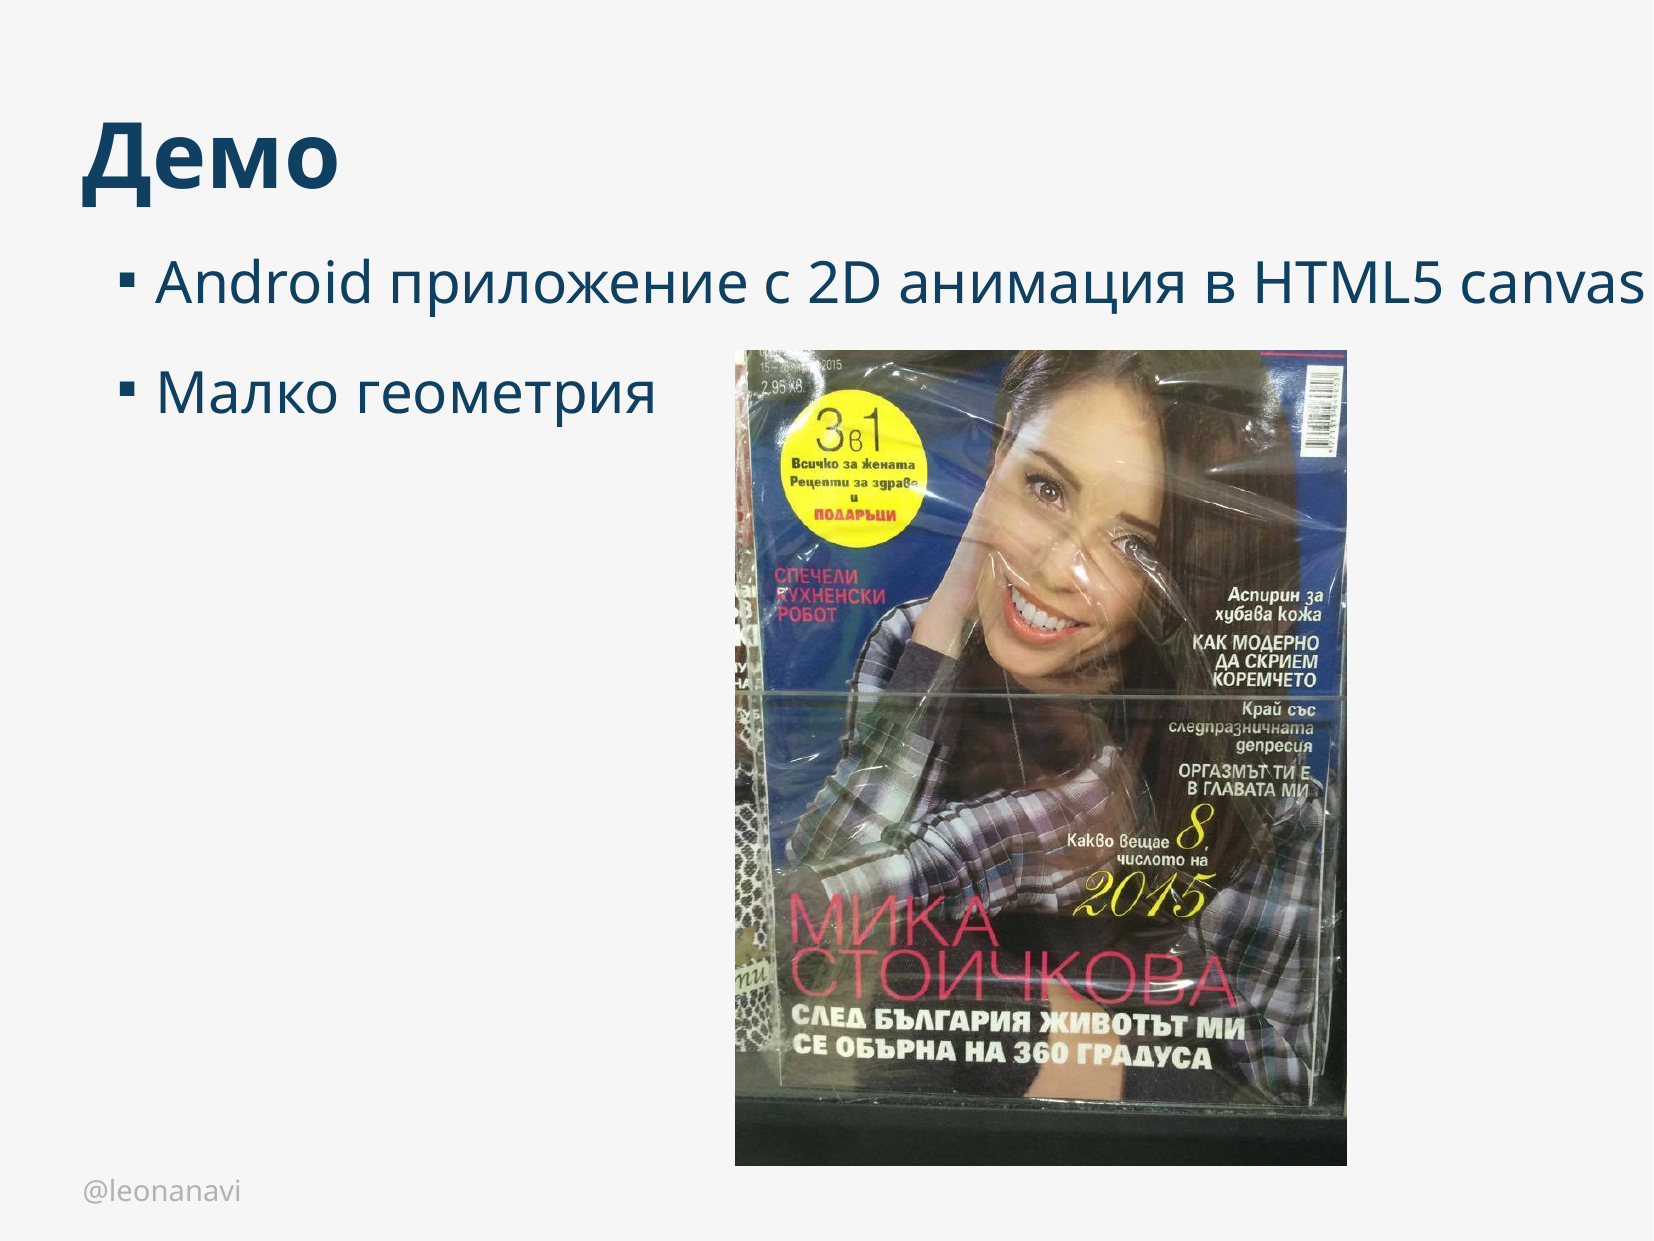

# Демо
Android приложение с 2D анимация в HTML5 canvas
Малко геометрия